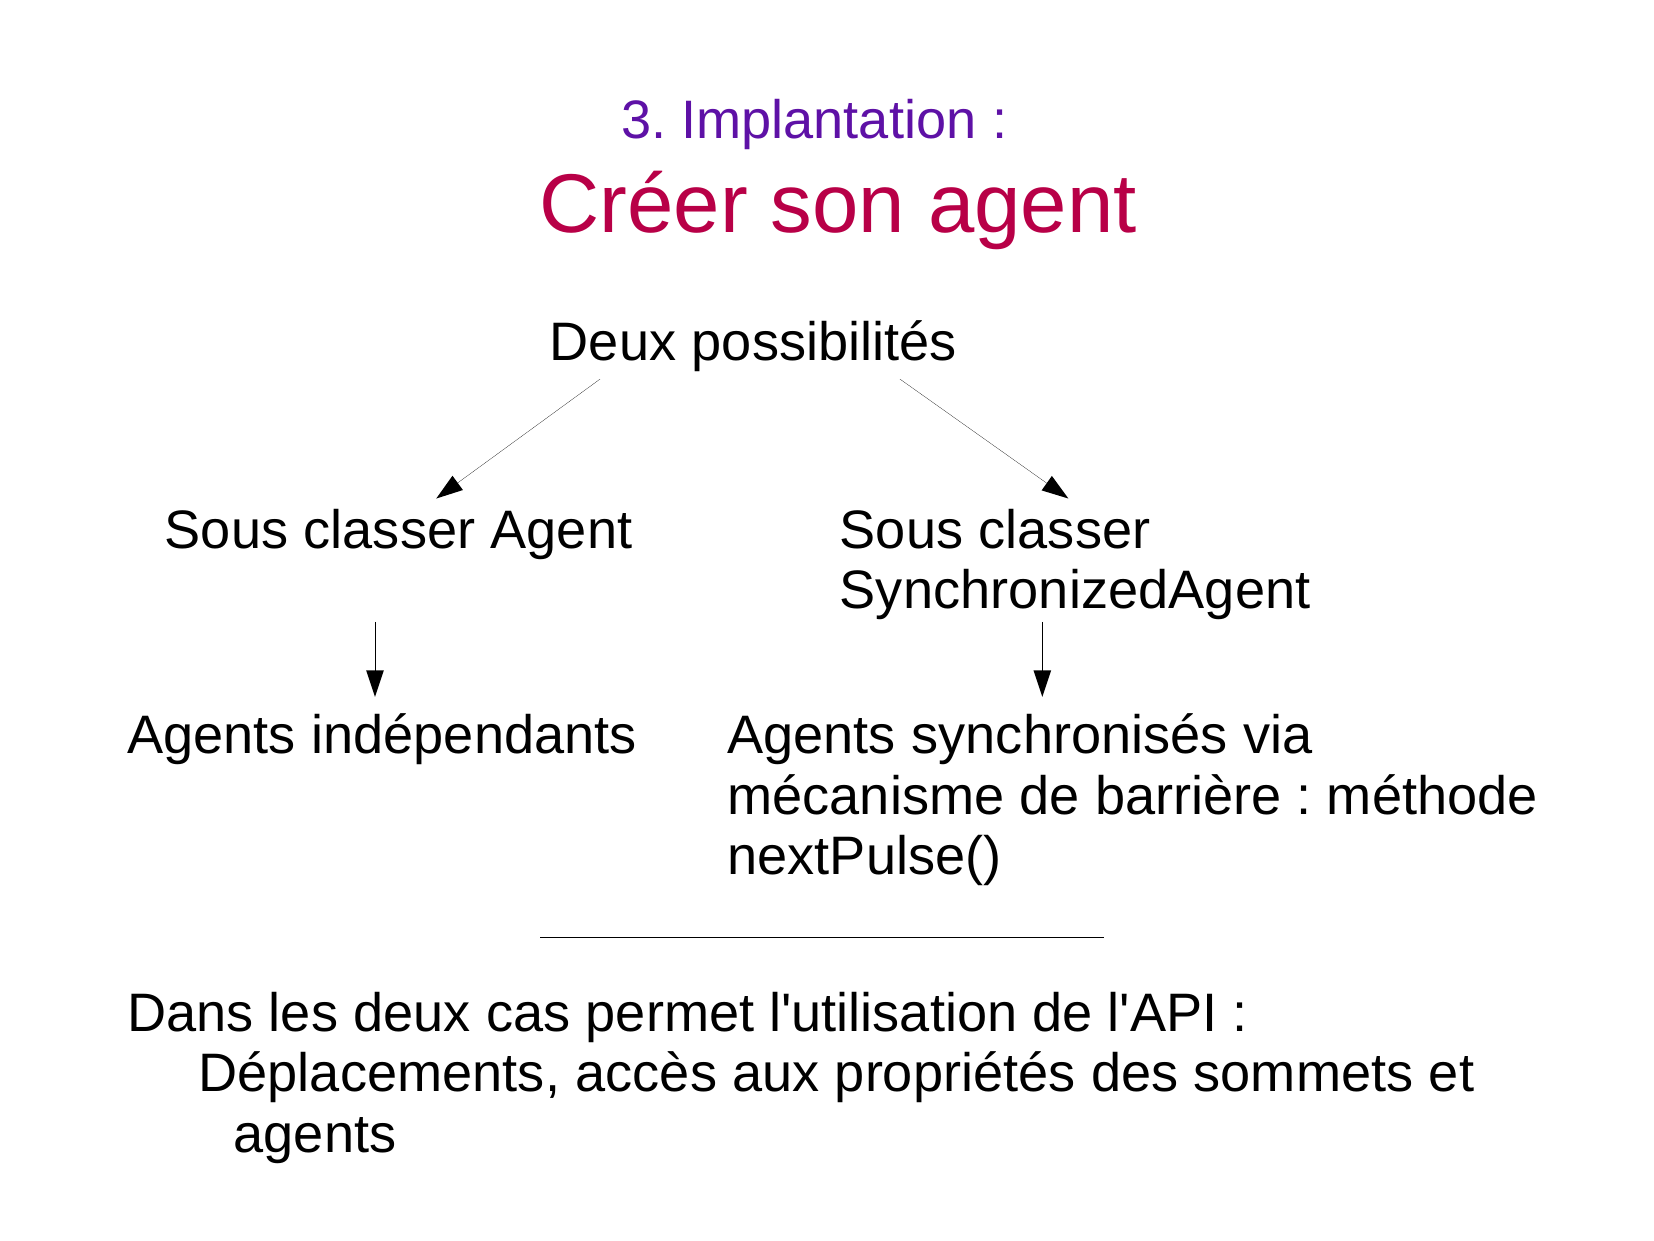

# 3. Implantation : Créer son agent
Deux possibilités
Sous classer Agent
Sous classer SynchronizedAgent
Agents indépendants
Agents synchronisés via mécanisme de barrière : méthode nextPulse()
Dans les deux cas permet l'utilisation de l'API :
Déplacements, accès aux propriétés des sommets et agents